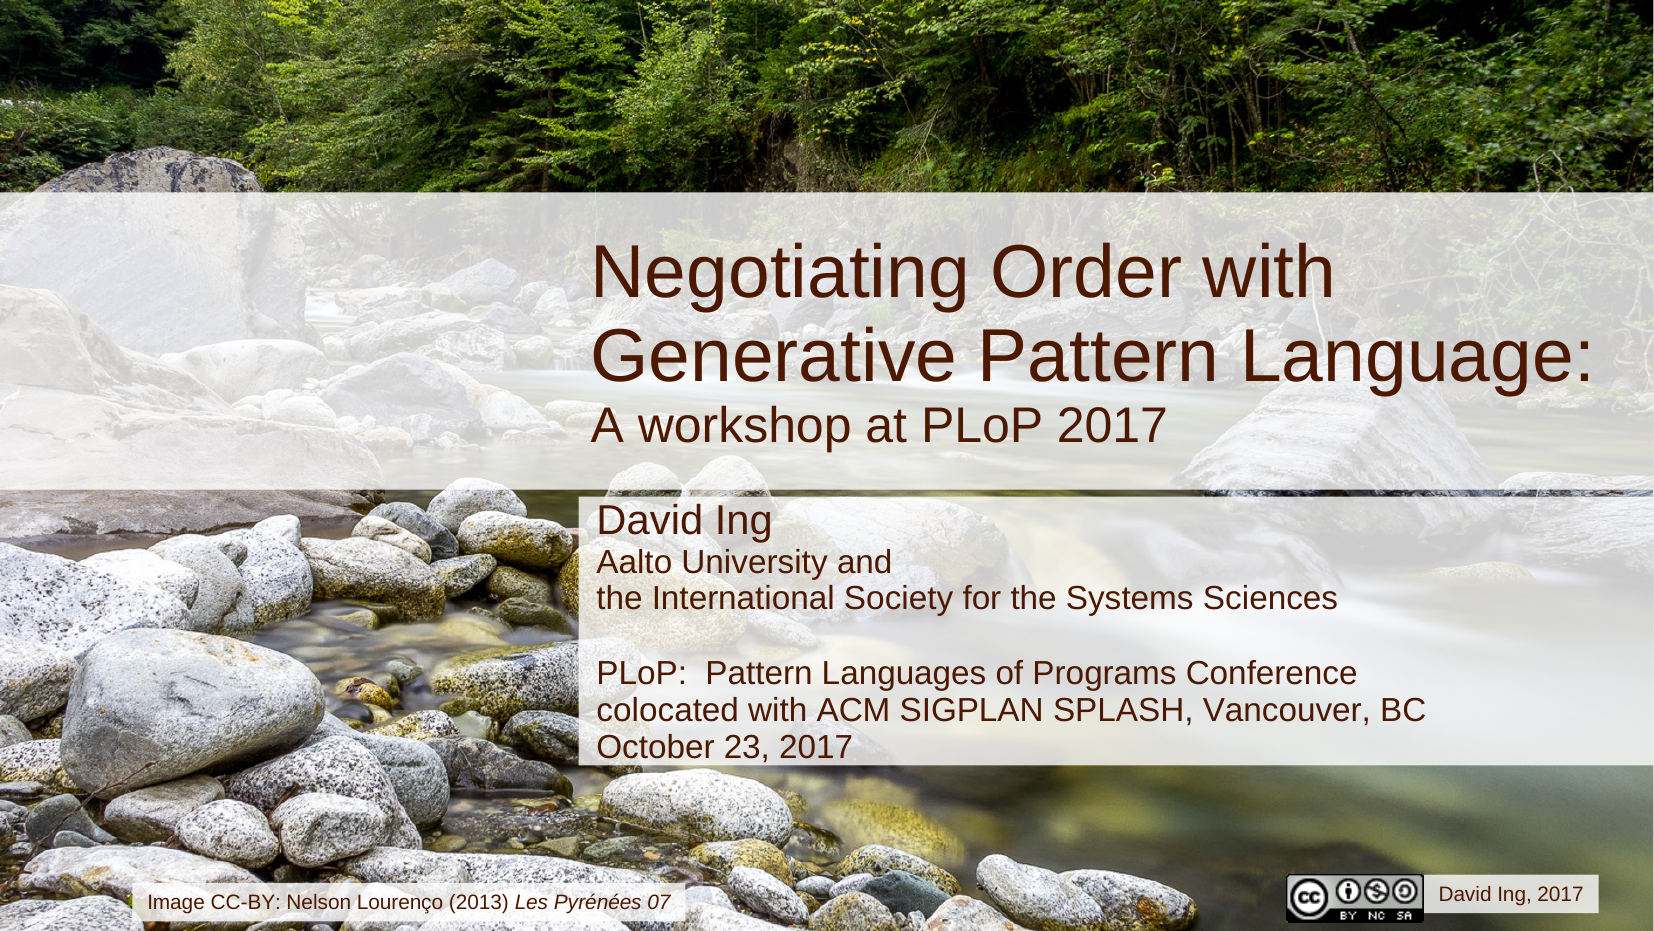

# Negotiating Order with Generative Pattern Language: A workshop at PLoP 2017
David Ing
Aalto University and
the International Society for the Systems Sciences
PLoP: Pattern Languages of Programs Conference
colocated with ACM SIGPLAN SPLASH, Vancouver, BC
October 23, 2017
David Ing, 2017
1
Negotiating Order with Generative Pattern Language
October 2017